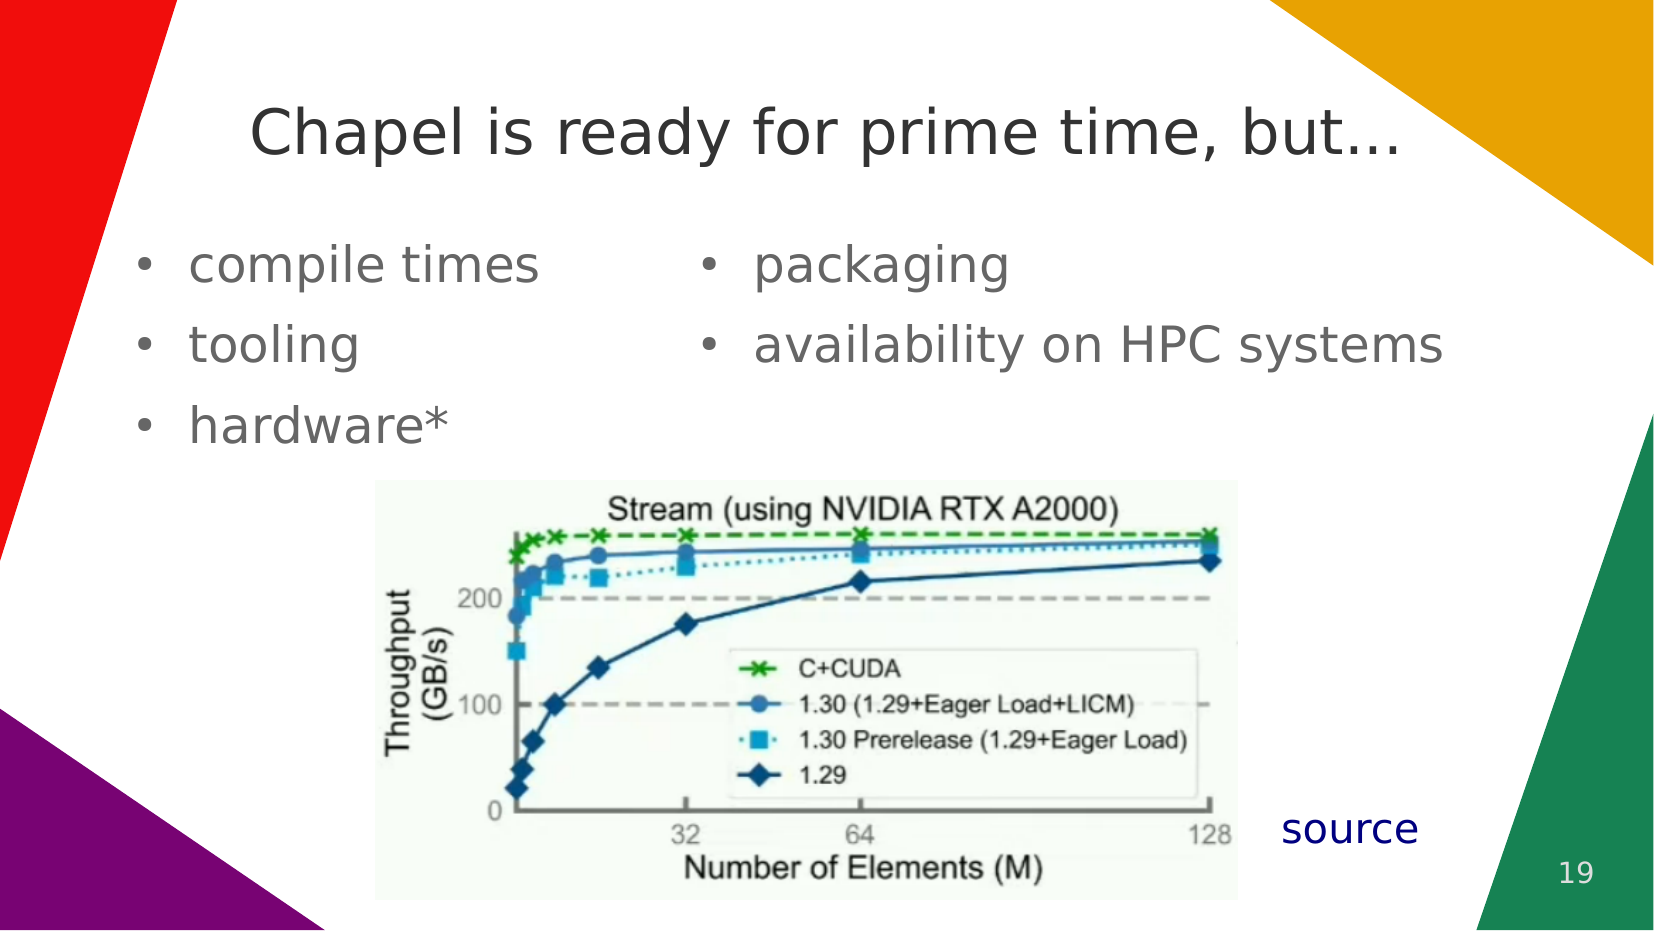

# Chapel is ready for prime time, but...
compile times
tooling
hardware*
packaging
availability on HPC systems
source
19